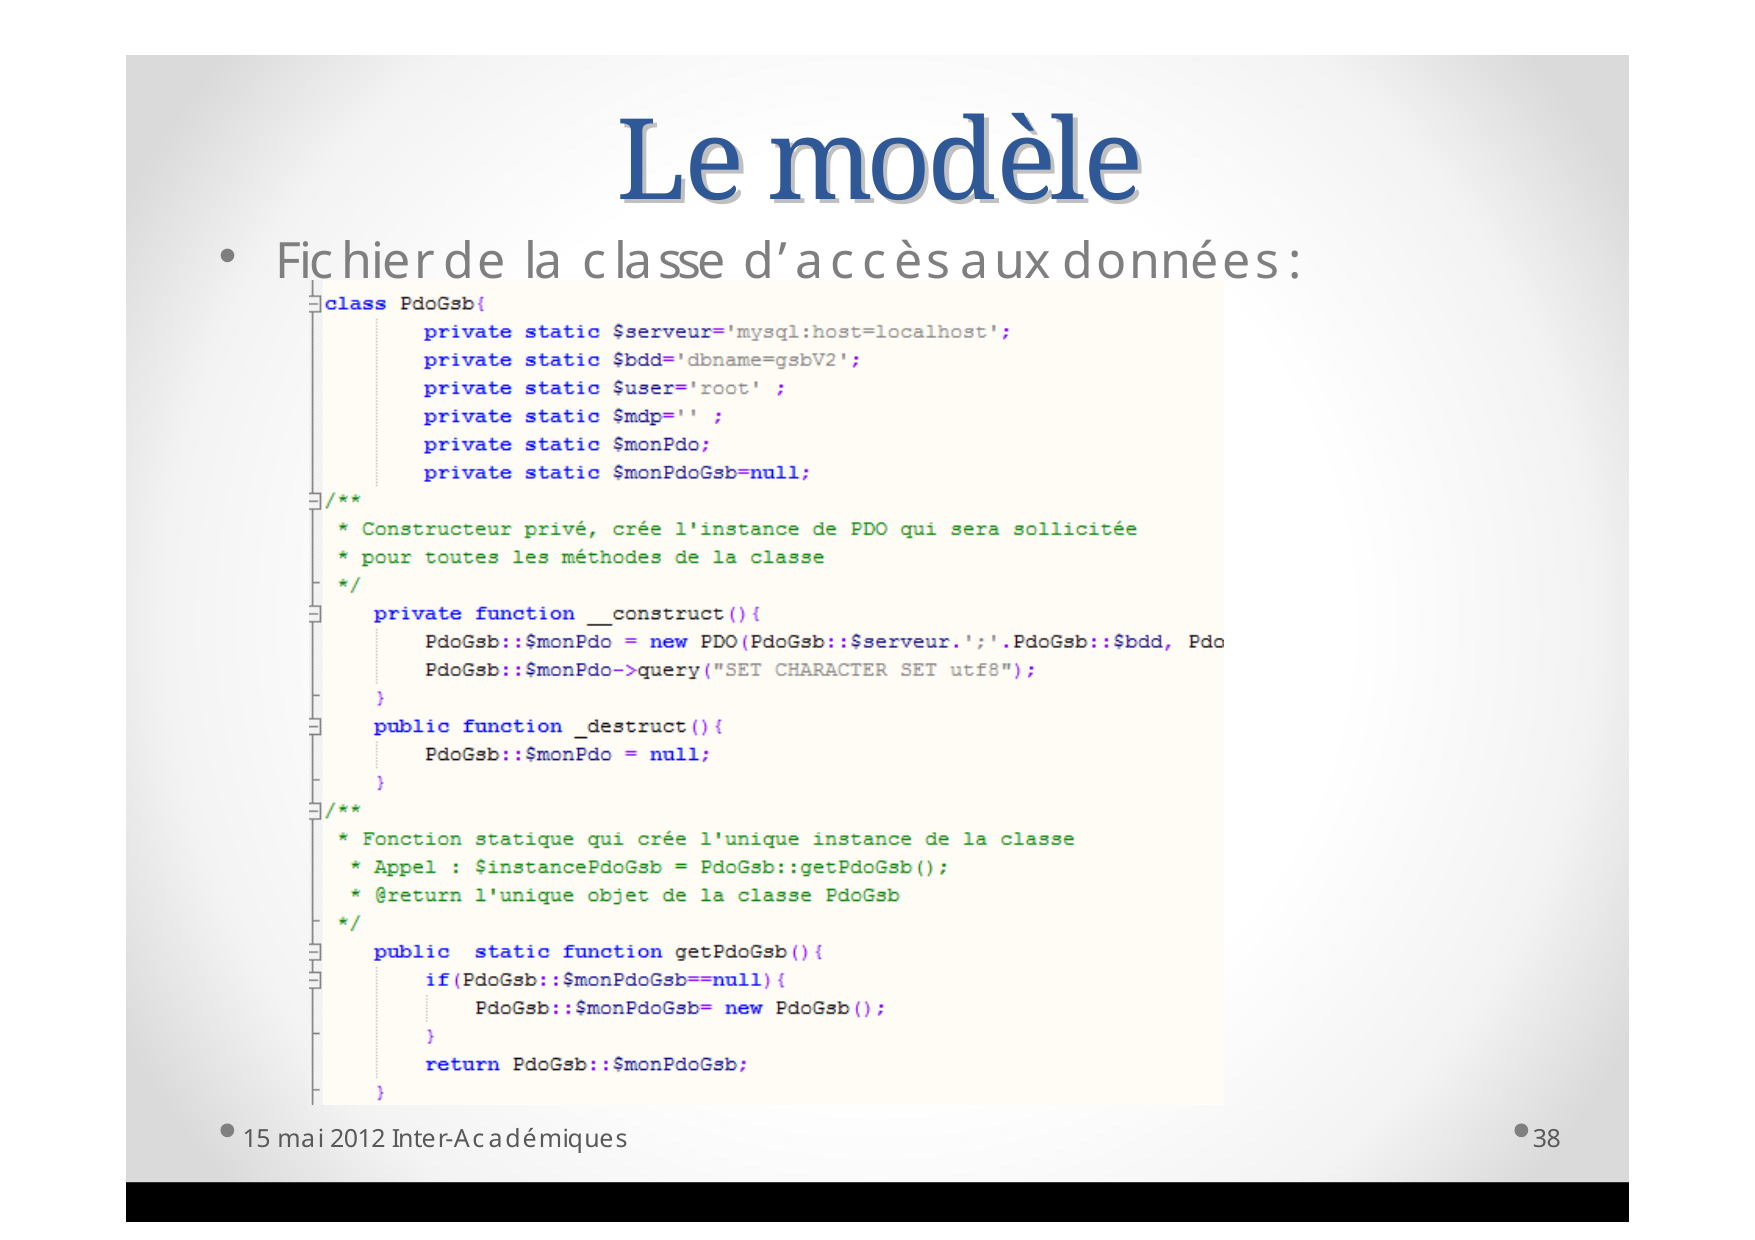

L
e
m
o
d
è
l
e
L
e
m
o
d
è
l
e
F
i
c
h
i
e
r
d
e
l
a
c
l
a
s
s
e
d
’
a
c
c
è
s
a
u
x
d
o
n
n
é
e
s
:
•
1
5
m
a
i
2
0
1
2
I
n
t
e
r
-
A
c
a
d
é
m
i
q
u
e
s
3
8